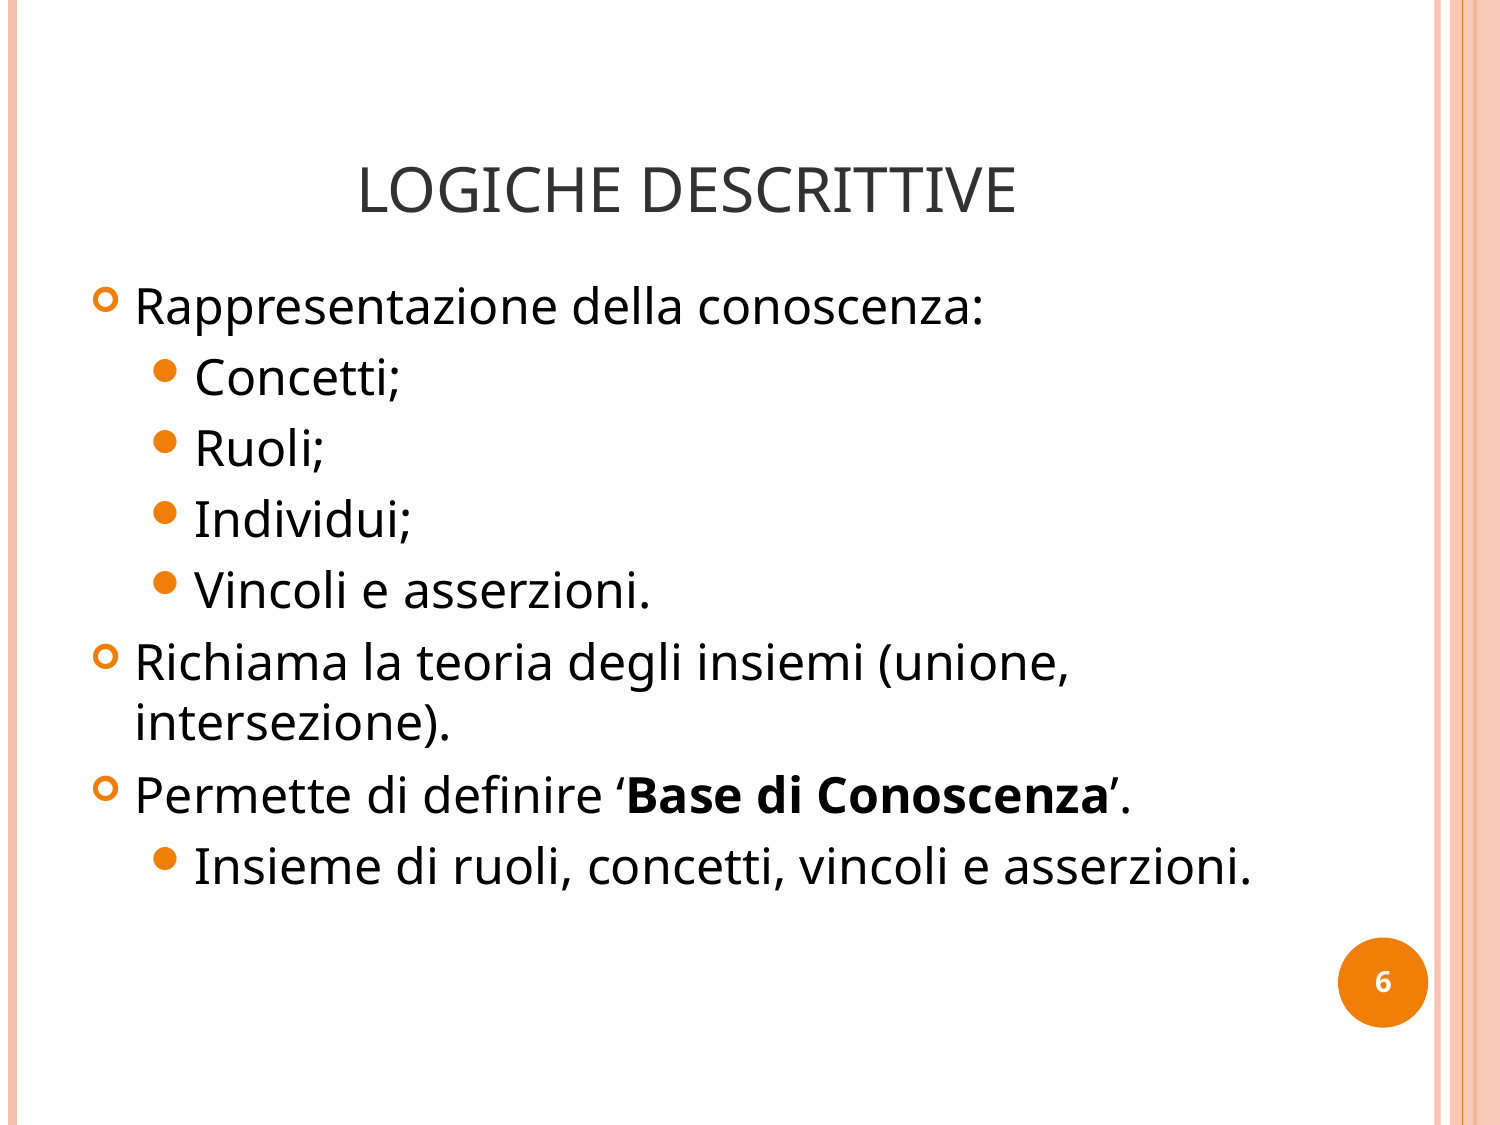

LOGICHE DESCRITTIVE
# Rappresentazione della conoscenza:
Concetti;
Ruoli;
Individui;
Vincoli e asserzioni.
Richiama la teoria degli insiemi (unione, intersezione).
Permette di definire ‘Base di Conoscenza’.
Insieme di ruoli, concetti, vincoli e asserzioni.